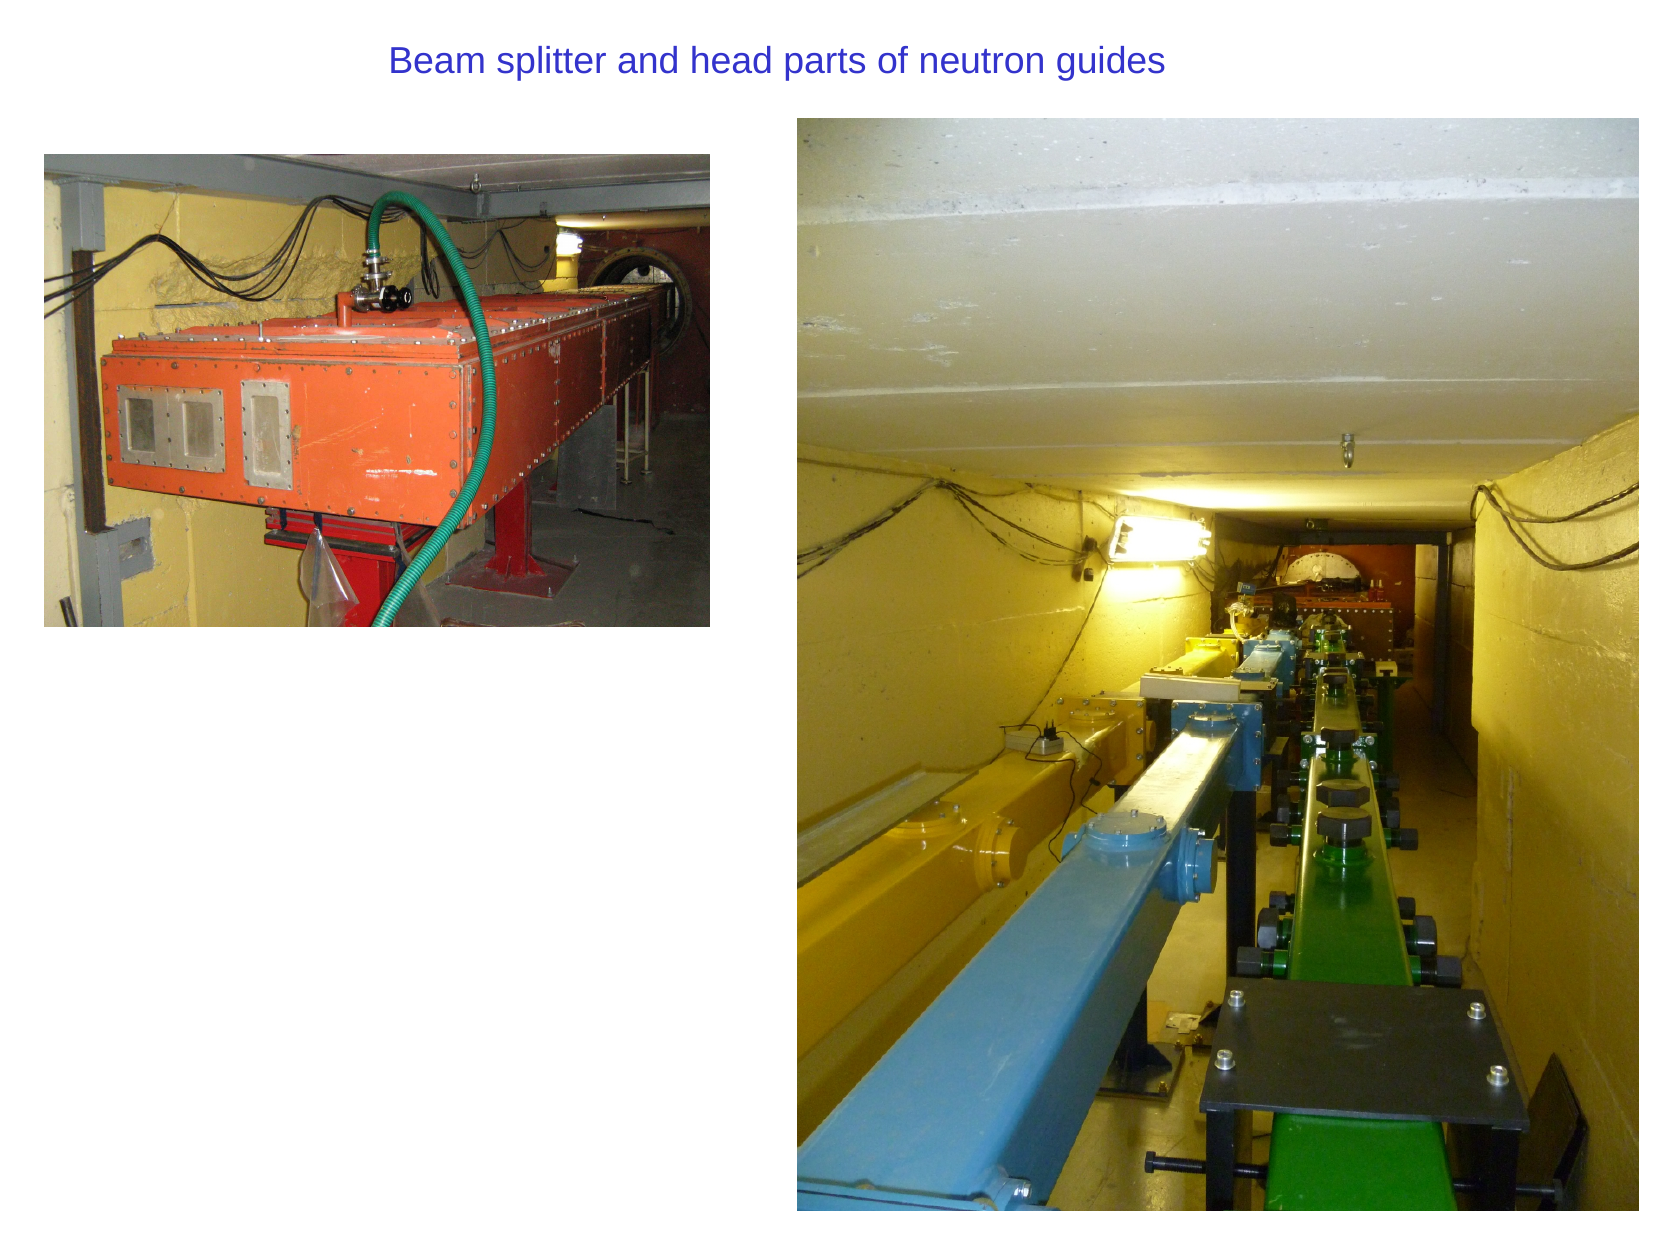

Beam splitter and head parts of neutron guides